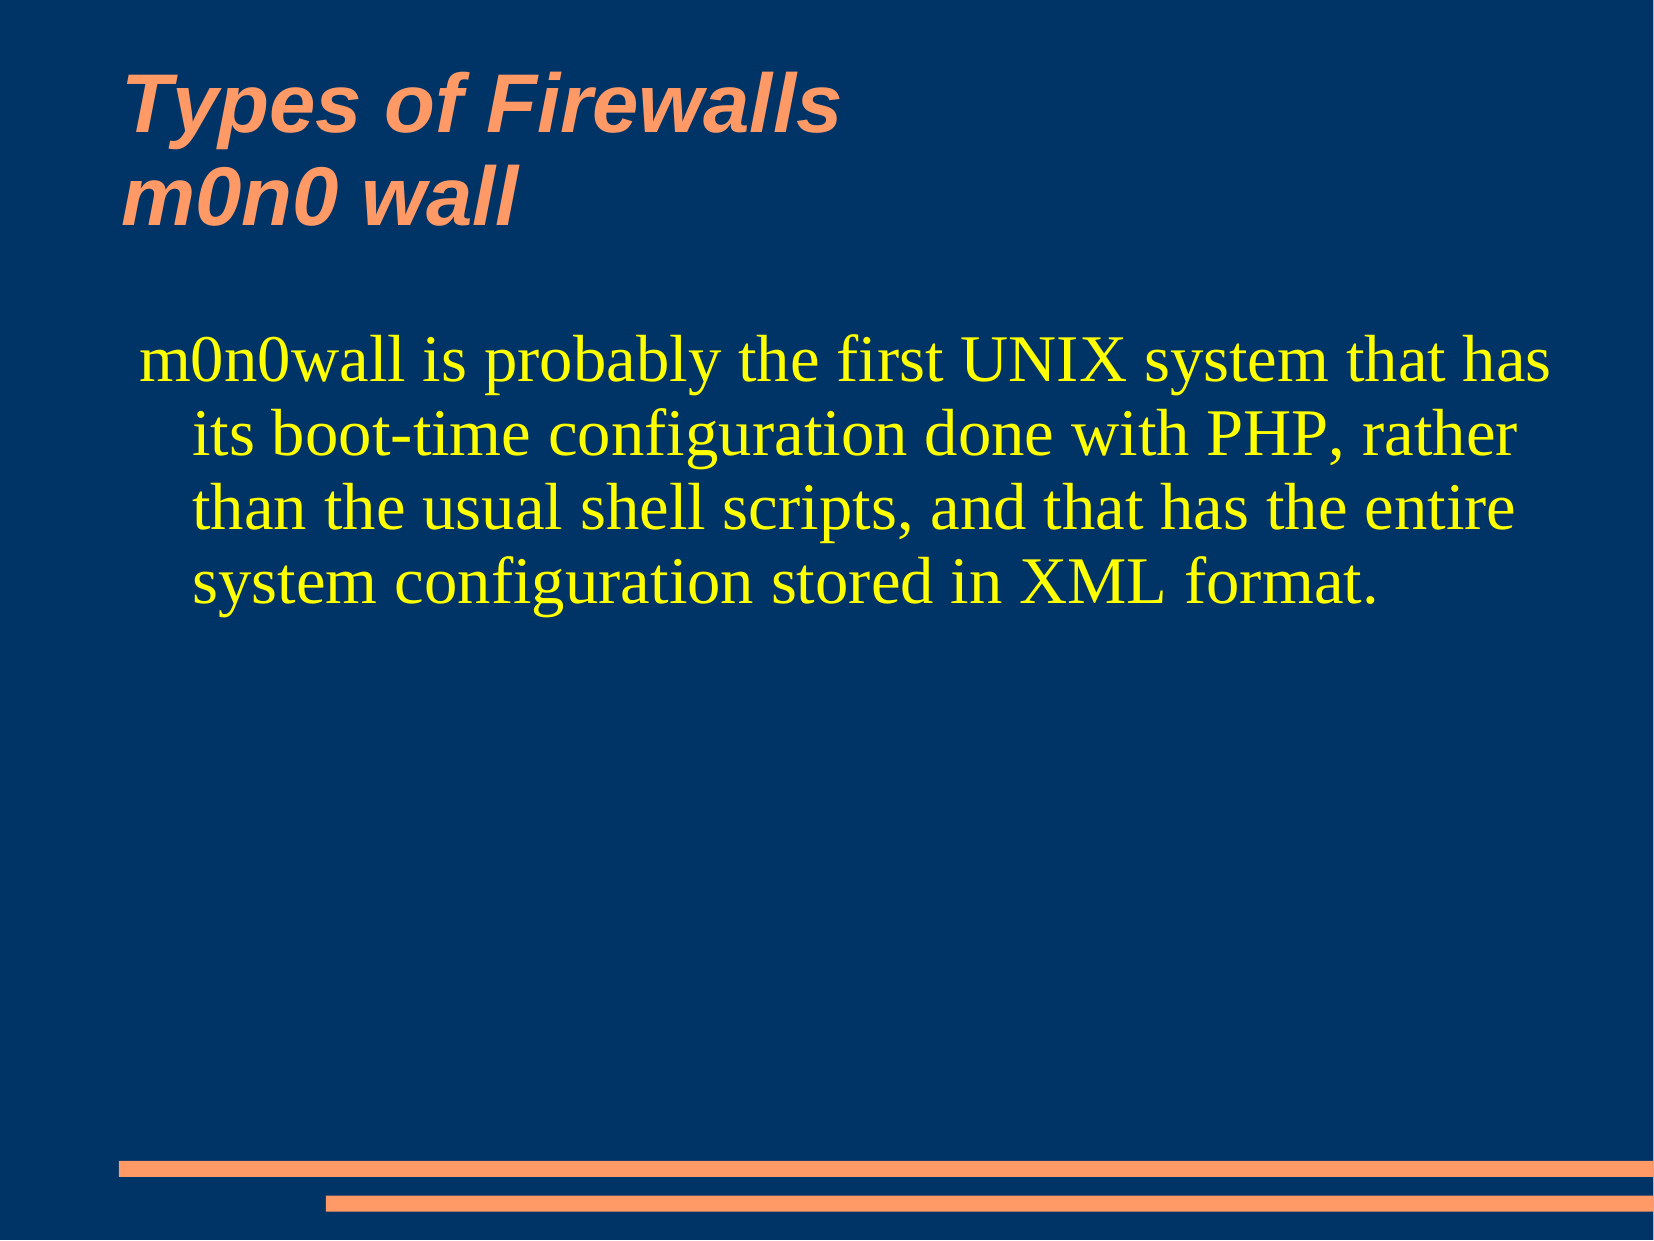

# Types of Firewalls m0n0 wall
m0n0wall is probably the first UNIX system that has its boot-time configuration done with PHP, rather than the usual shell scripts, and that has the entire system configuration stored in XML format.